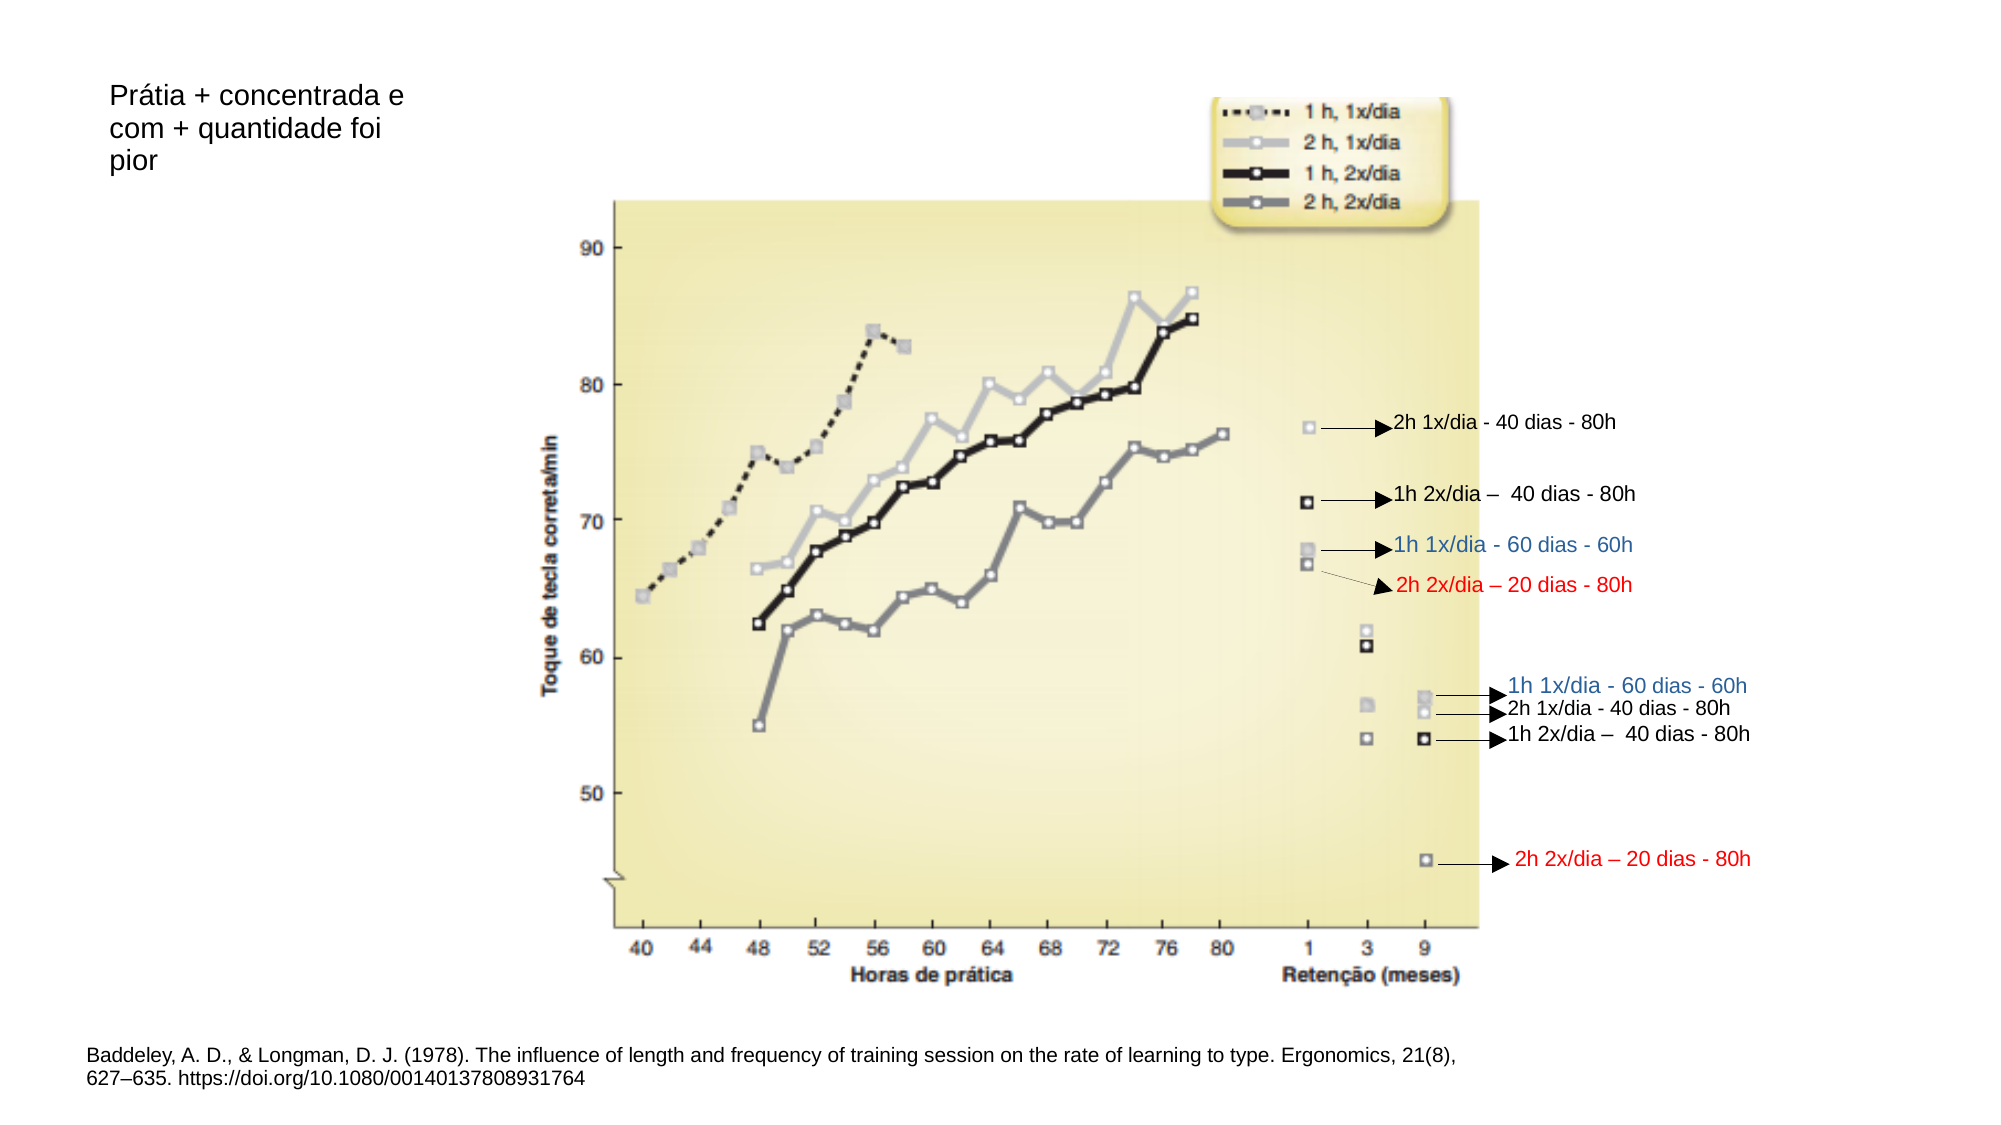

Prátia + concentrada e com + quantidade foi pior
2h 1x/dia - 40 dias - 80h
1h 2x/dia – 40 dias - 80h
1h 1x/dia - 60 dias - 60h
2h 2x/dia – 20 dias - 80h
1h 1x/dia - 60 dias - 60h
2h 1x/dia - 40 dias - 80h
1h 2x/dia – 40 dias - 80h
2h 2x/dia – 20 dias - 80h
Baddeley, A. D., & Longman, D. J. (1978). The influence of length and frequency of training session on the rate of learning to type. Ergonomics, 21(8), 627–635. https://doi.org/10.1080/00140137808931764